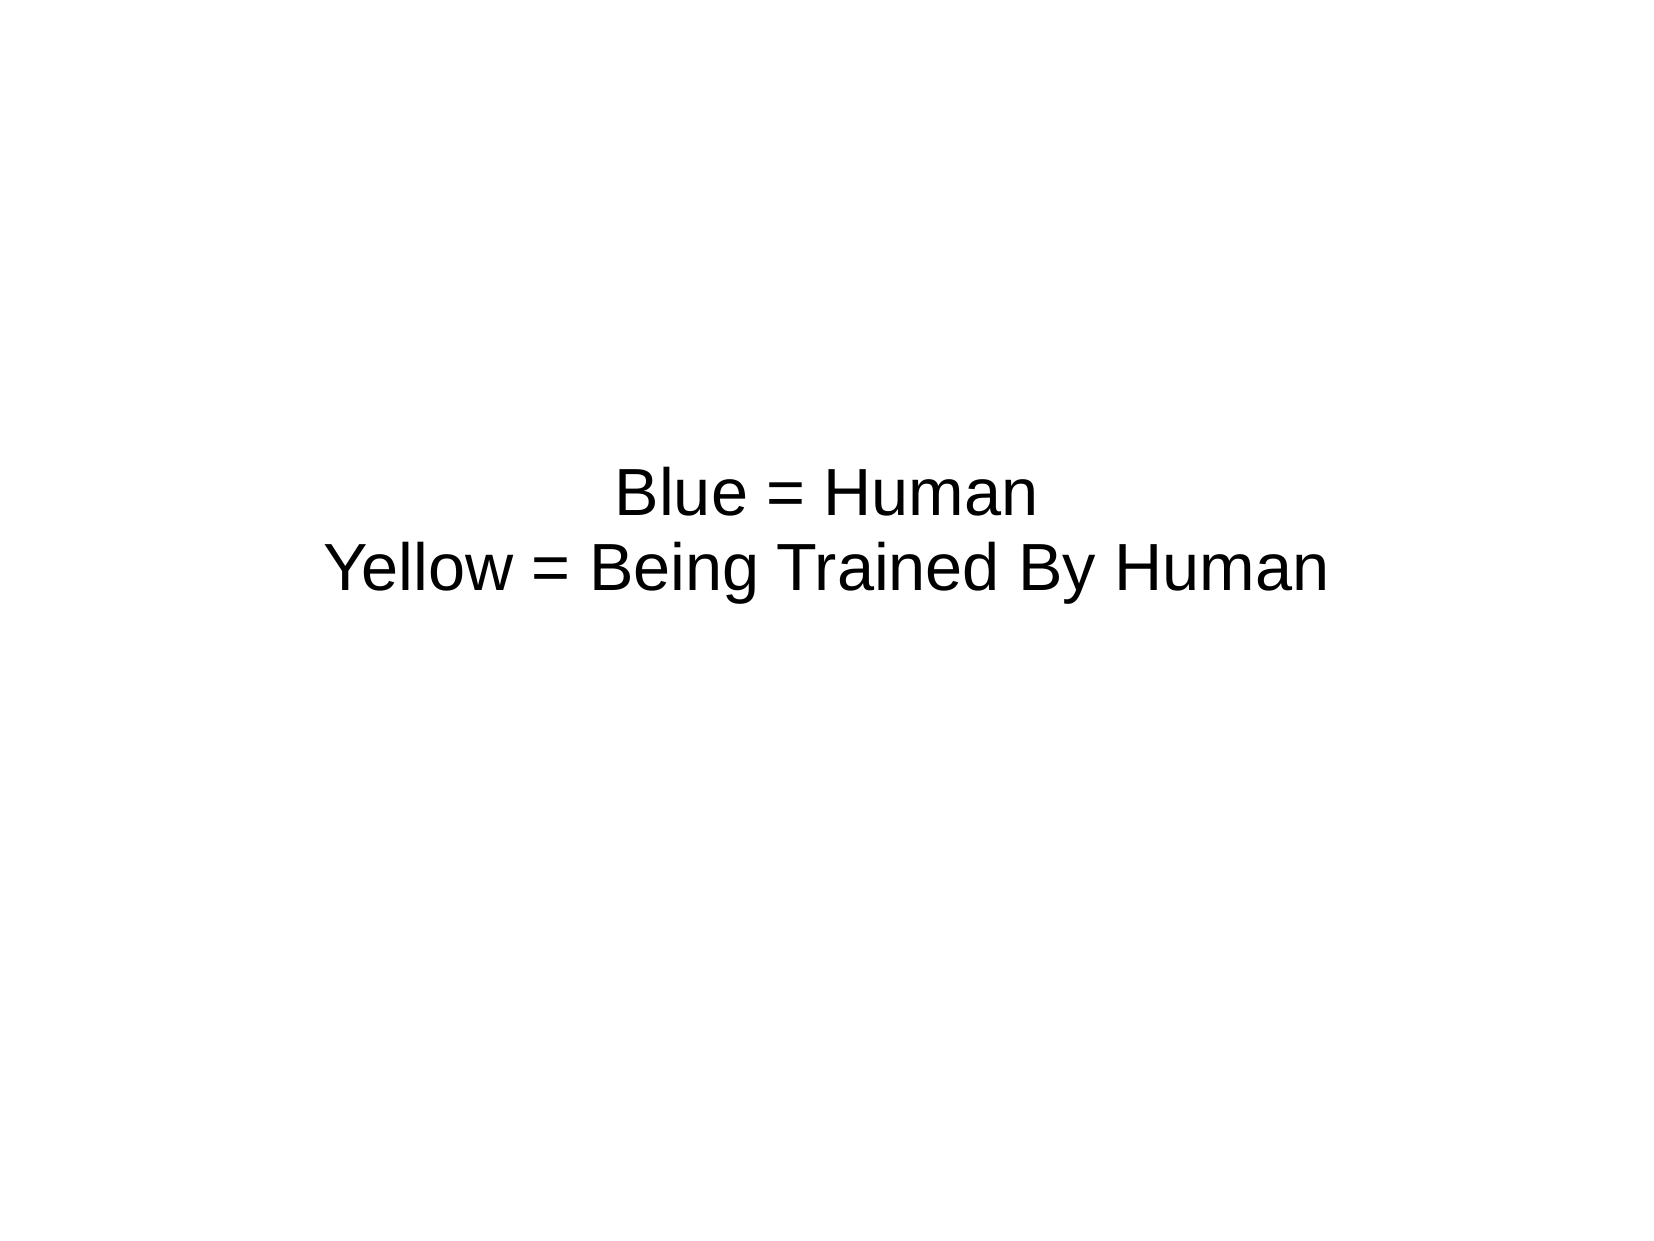

# Blue = Human
Yellow = Being Trained By Human